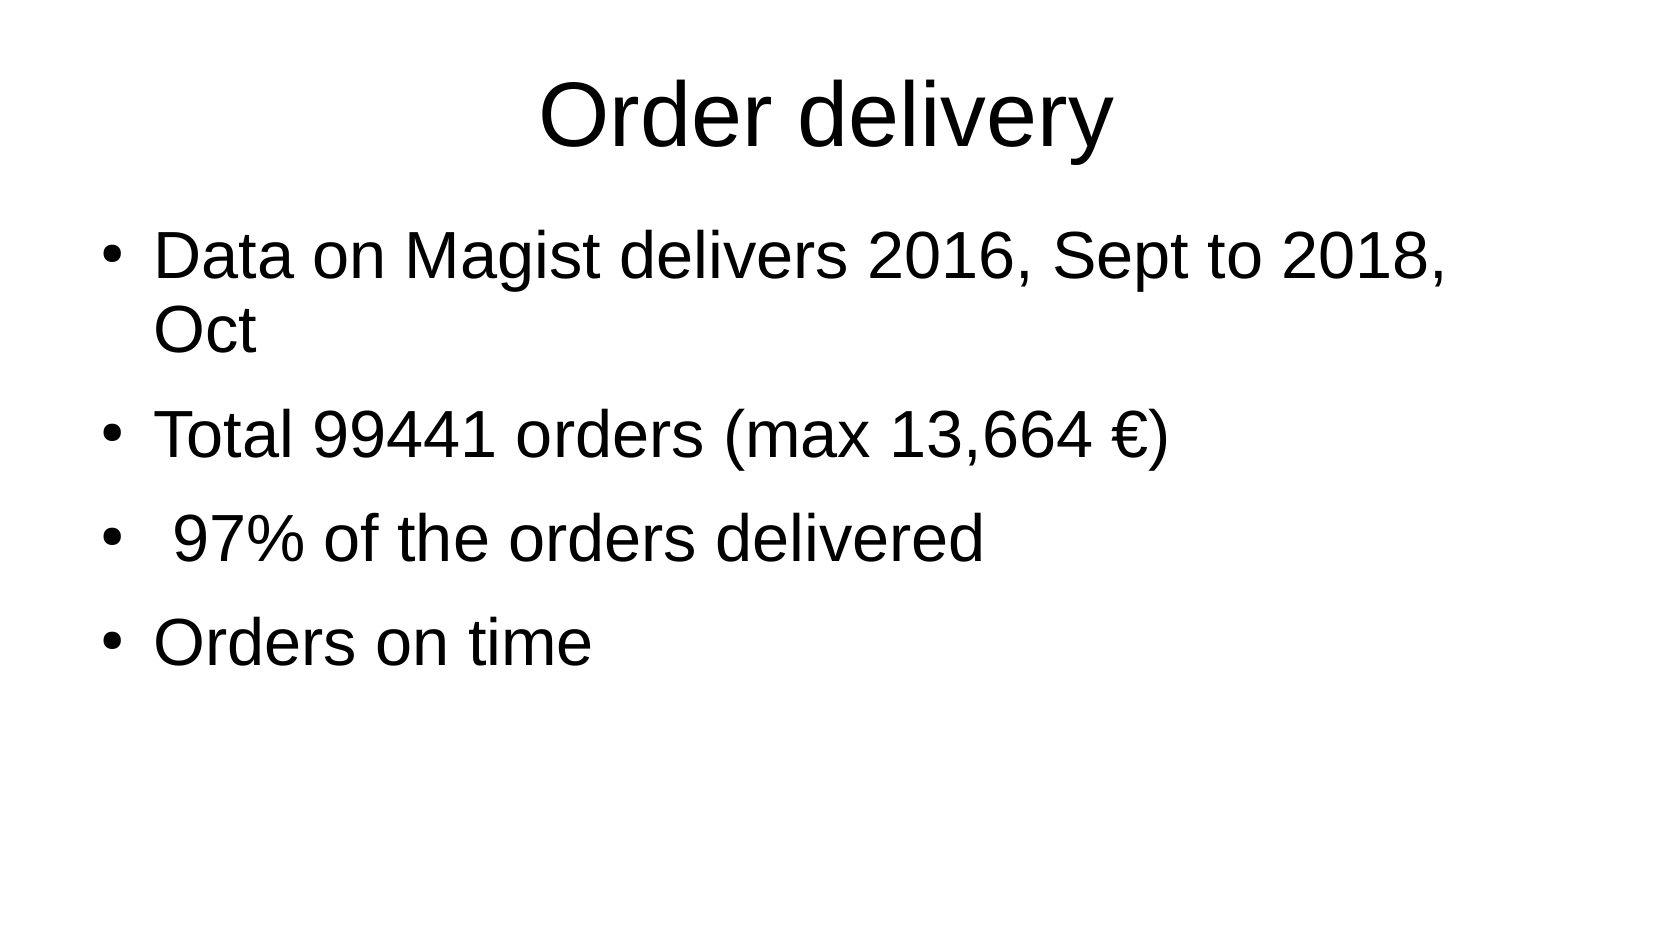

# Order delivery
Data on Magist delivers 2016, Sept to 2018, Oct
Total 99441 orders (max 13,664 €)
 97% of the orders delivered
Orders on time